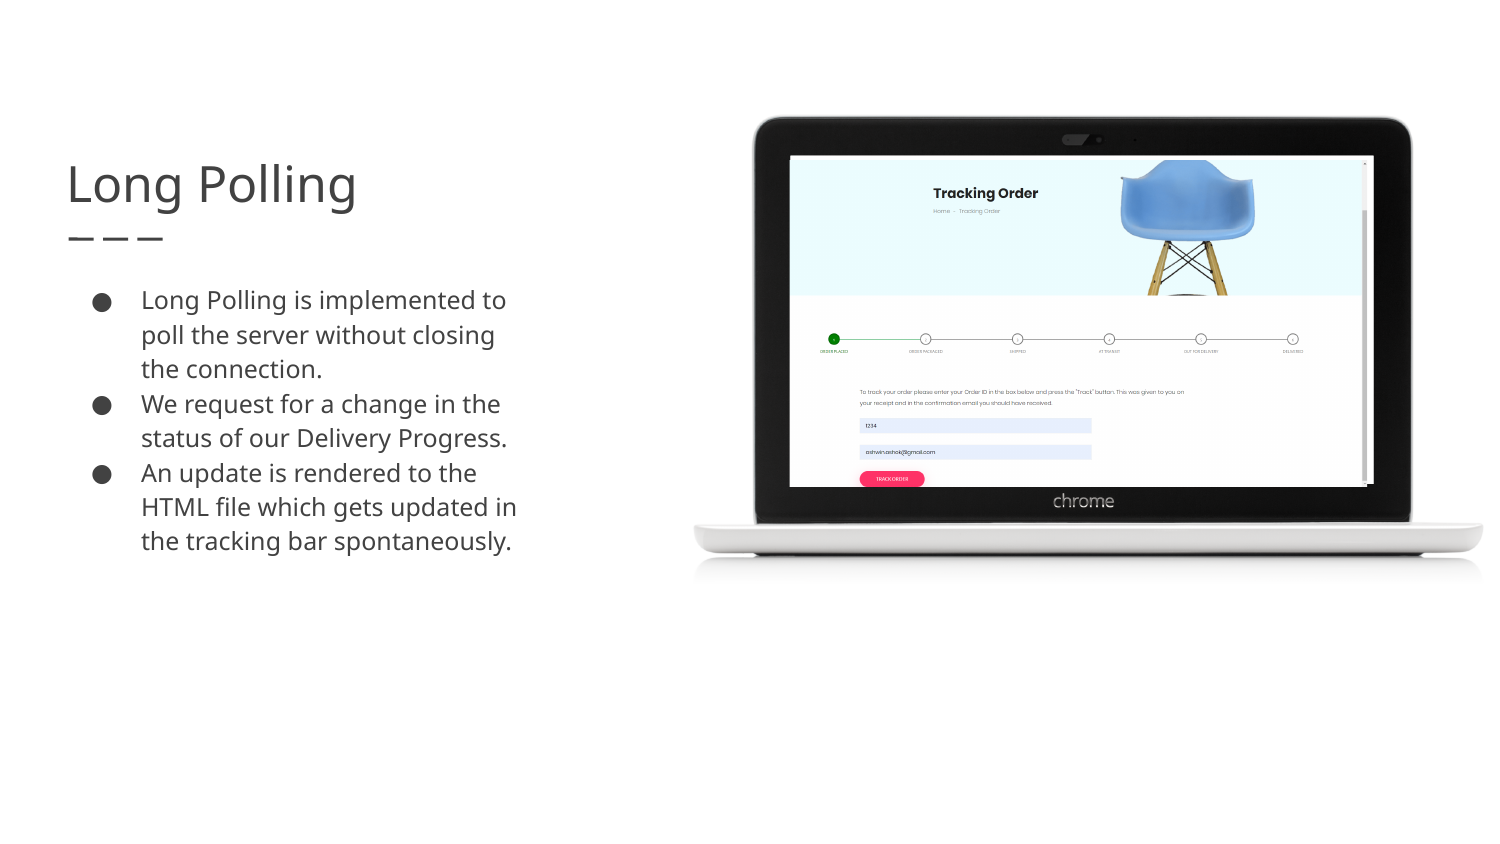

# Long Polling
Long Polling is implemented to poll the server without closing the connection.
We request for a change in the status of our Delivery Progress.
An update is rendered to the HTML file which gets updated in the tracking bar spontaneously.